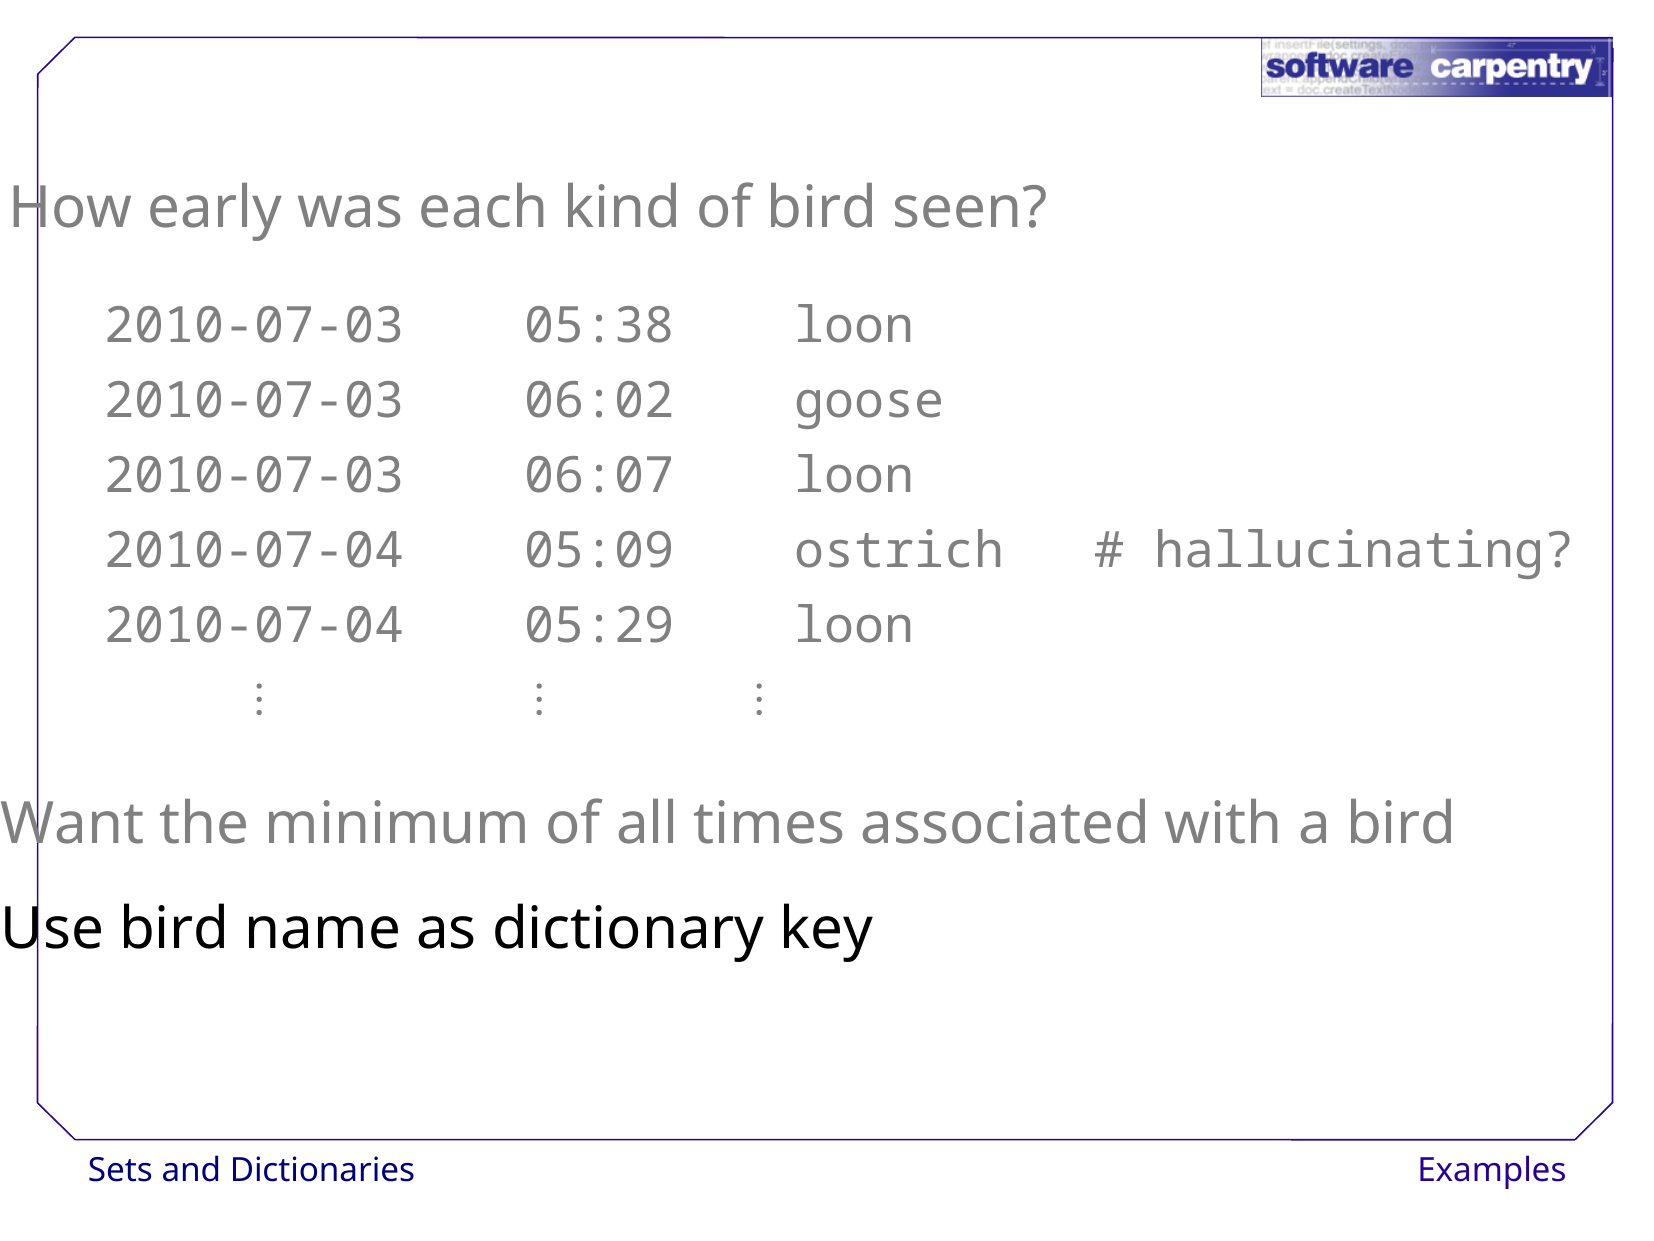

How early was each kind of bird seen?
2010-07-03 05:38 loon
2010-07-03 06:02 goose
2010-07-03 06:07 loon
2010-07-04 05:09 ostrich # hallucinating?
2010-07-04 05:29 loon
 ⋮ ⋮ ⋮
Want the minimum of all times associated with a bird
Use bird name as dictionary key